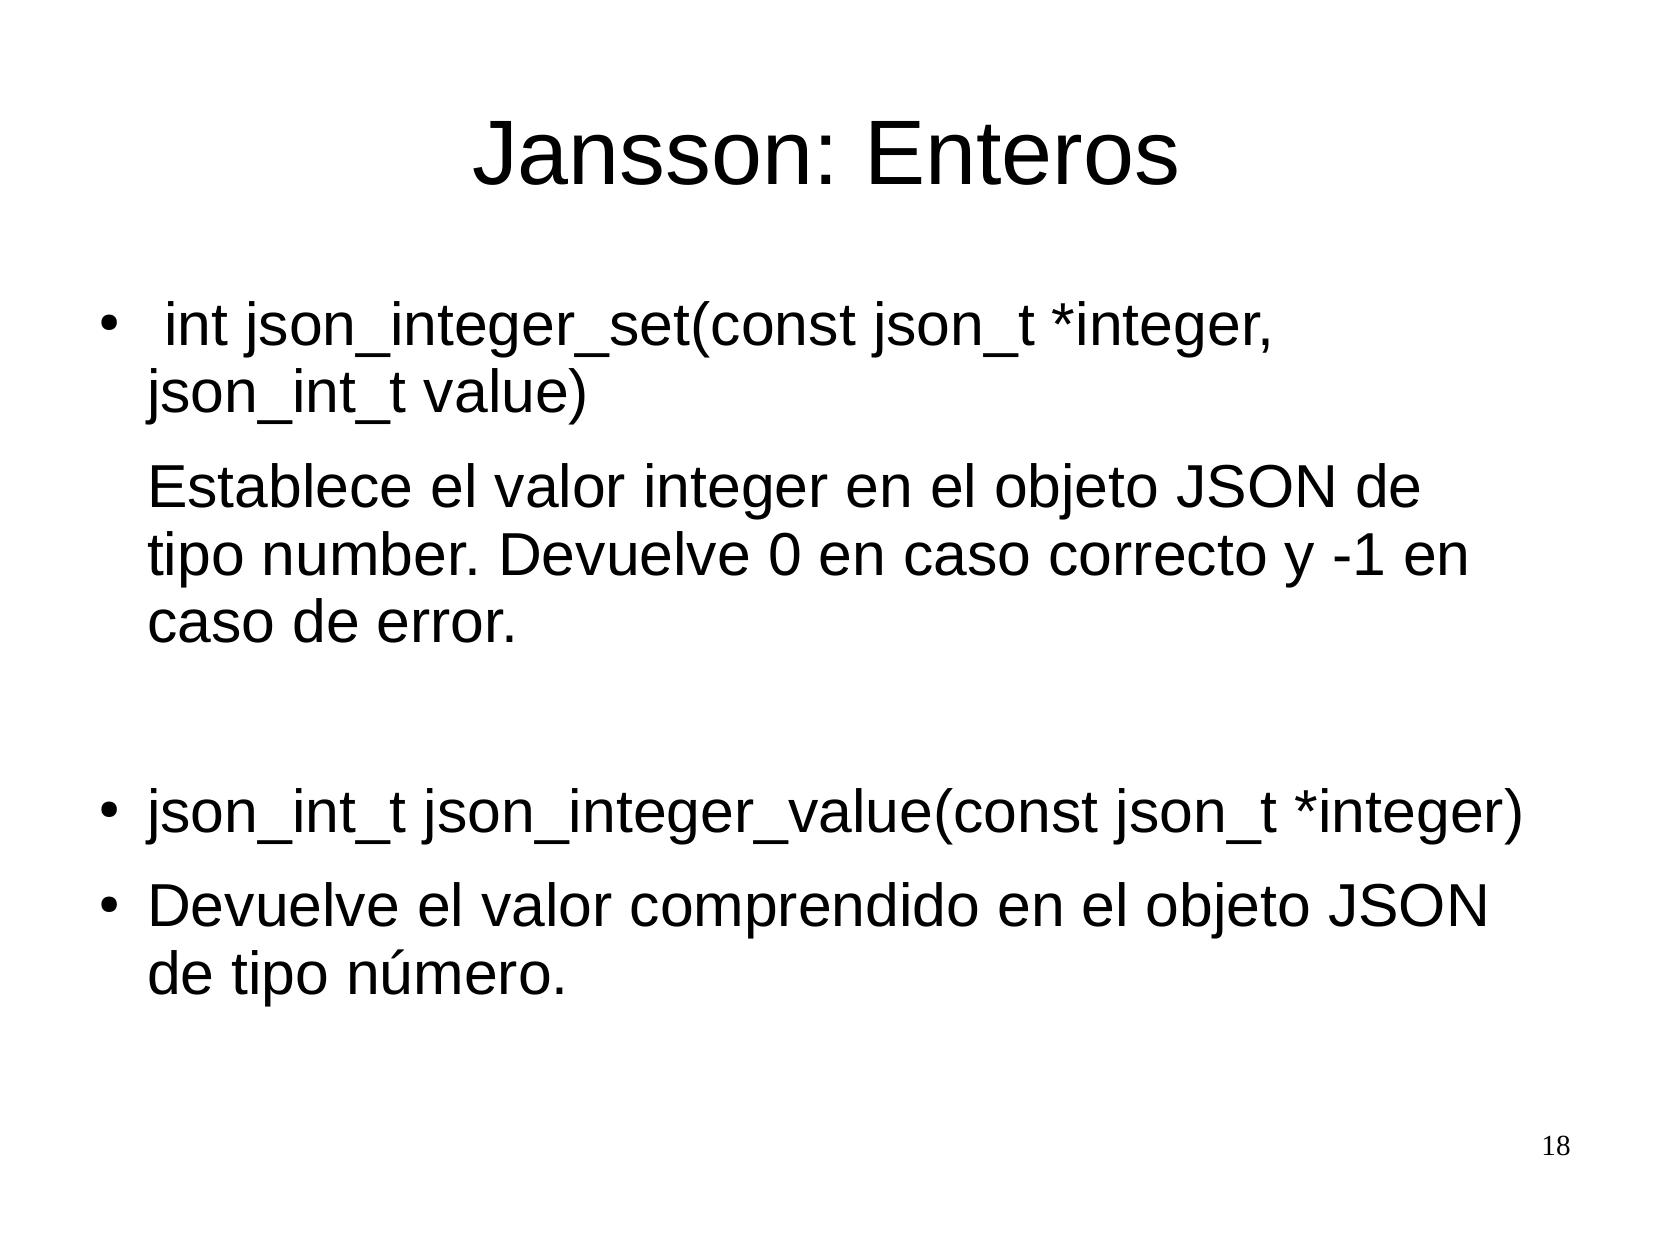

# Jansson: Enteros
 int json_integer_set(const json_t *integer, json_int_t value)
Establece el valor integer en el objeto JSON de tipo number. Devuelve 0 en caso correcto y -1 en caso de error.
json_int_t json_integer_value(const json_t *integer)
Devuelve el valor comprendido en el objeto JSON de tipo número.
18